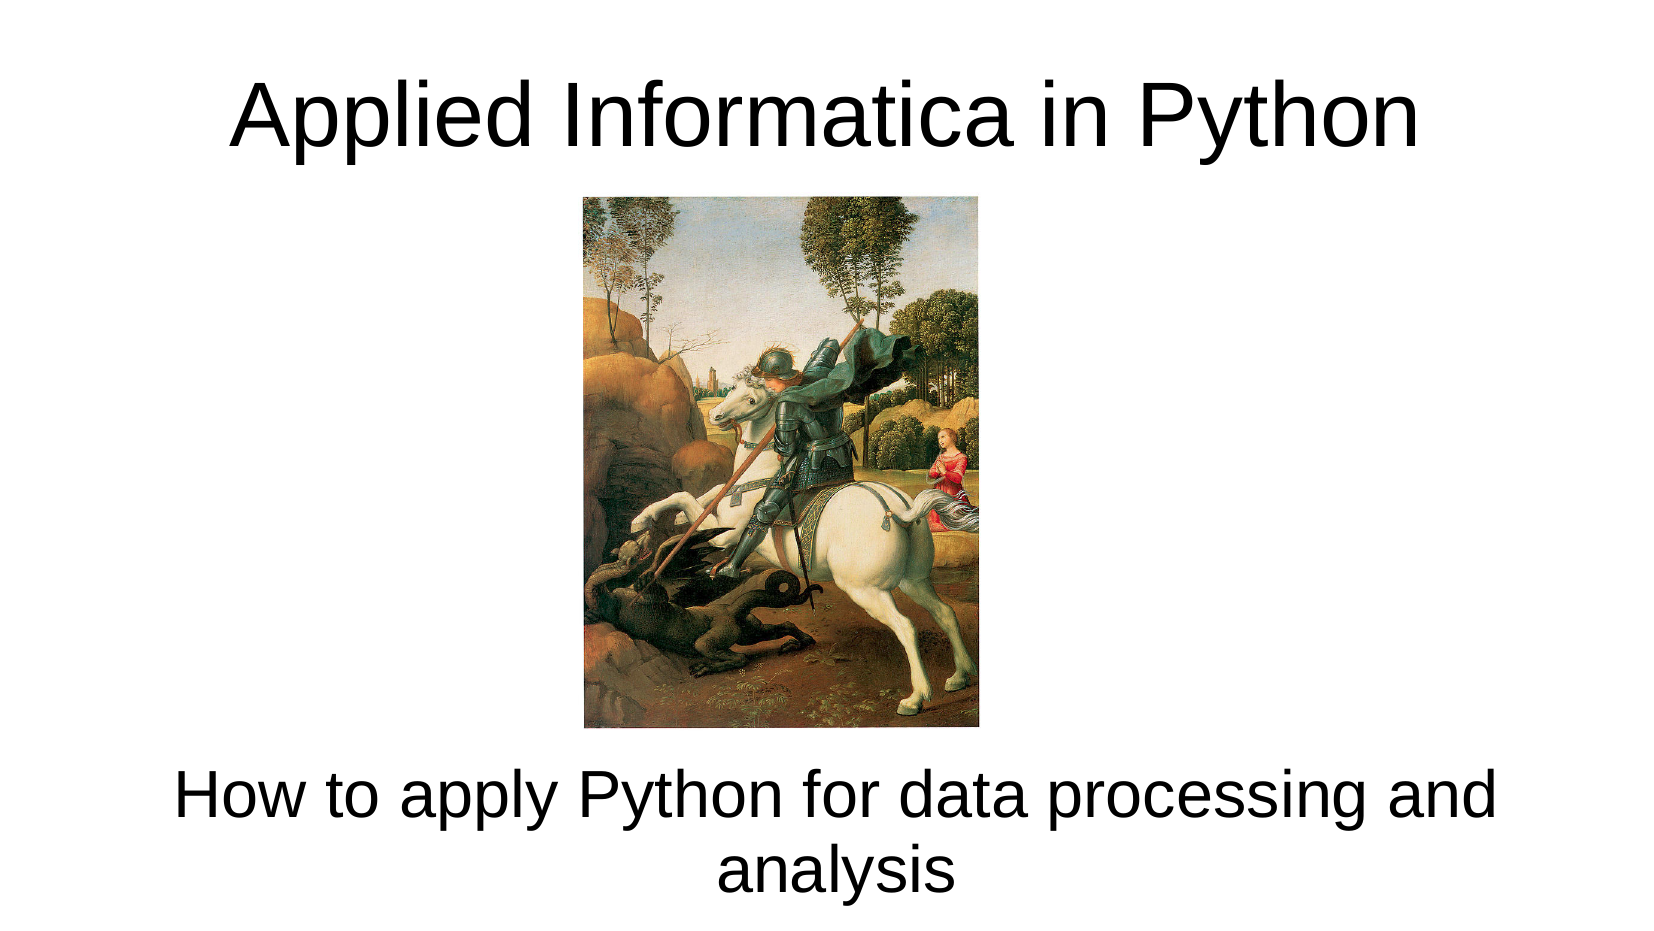

# Applied Informatica in Python
How to apply Python for data processing and analysis